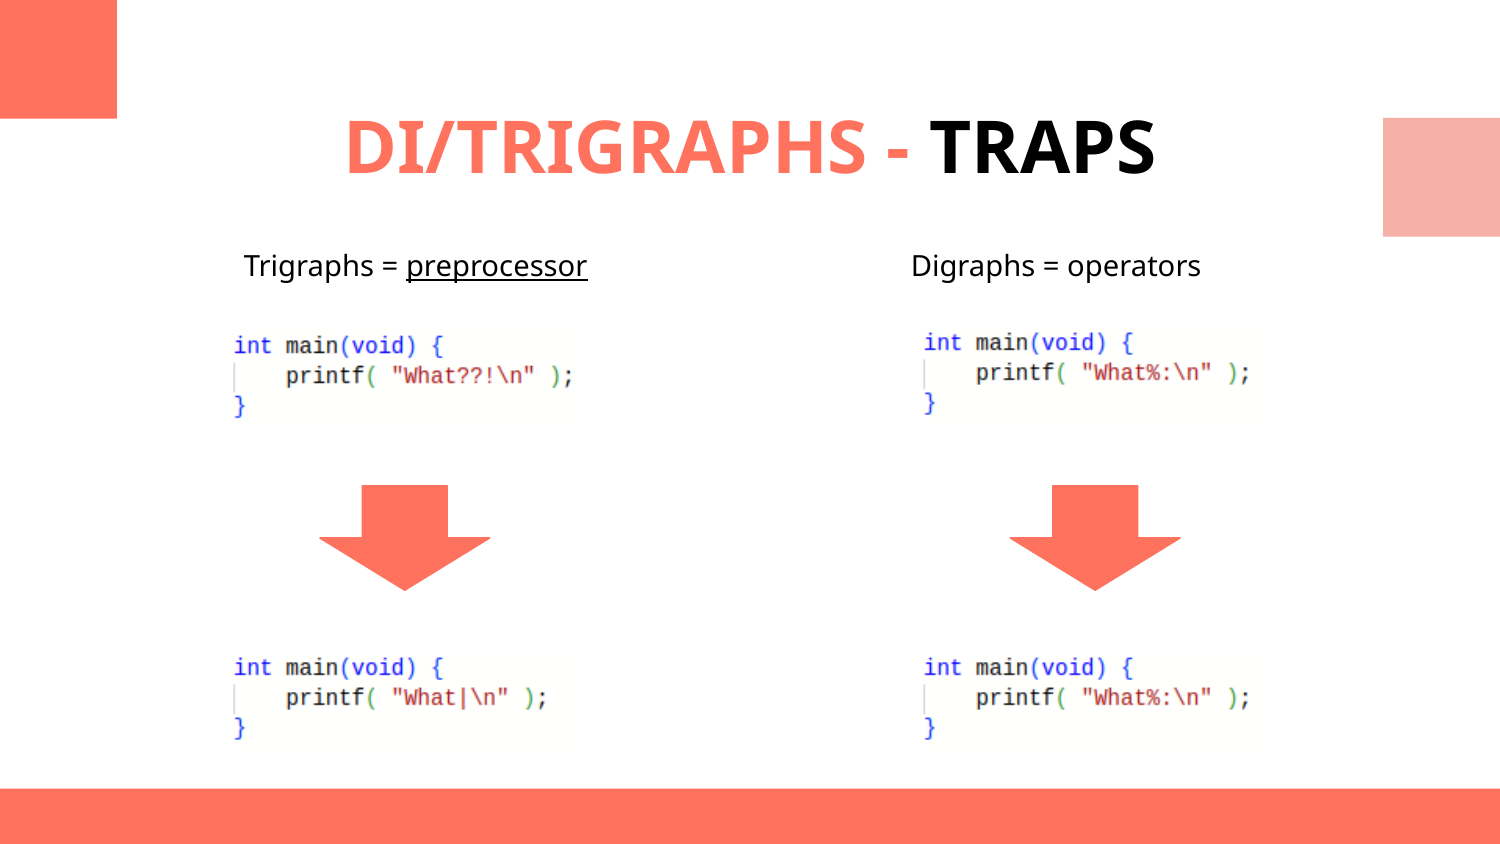

# DI/TRIGRAPHS - TRAPS
Trigraphs = preprocessor
Digraphs = operators